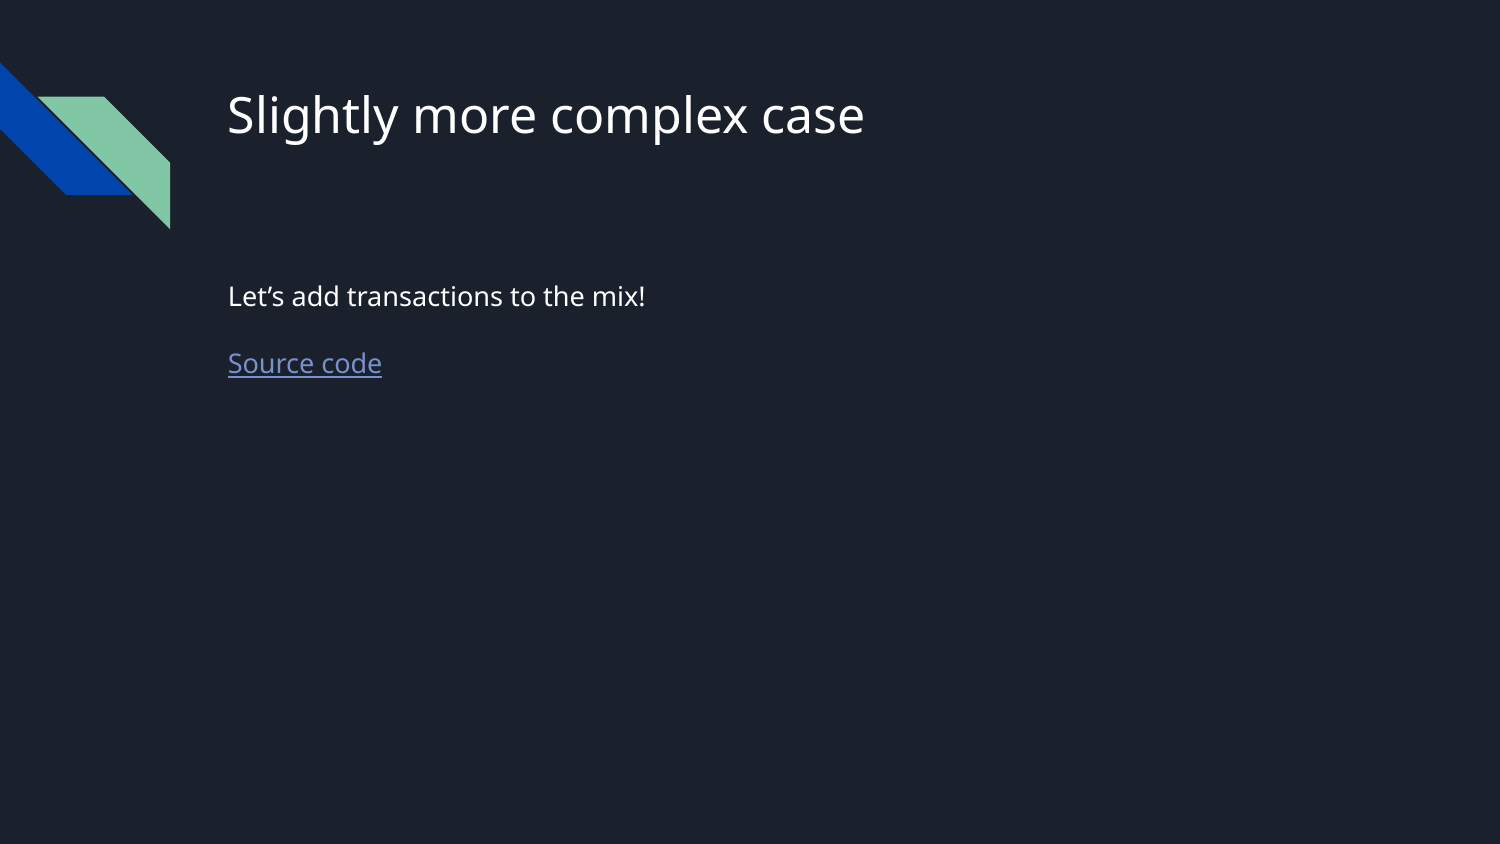

# Slightly more complex case
Let’s add transactions to the mix!
Source code